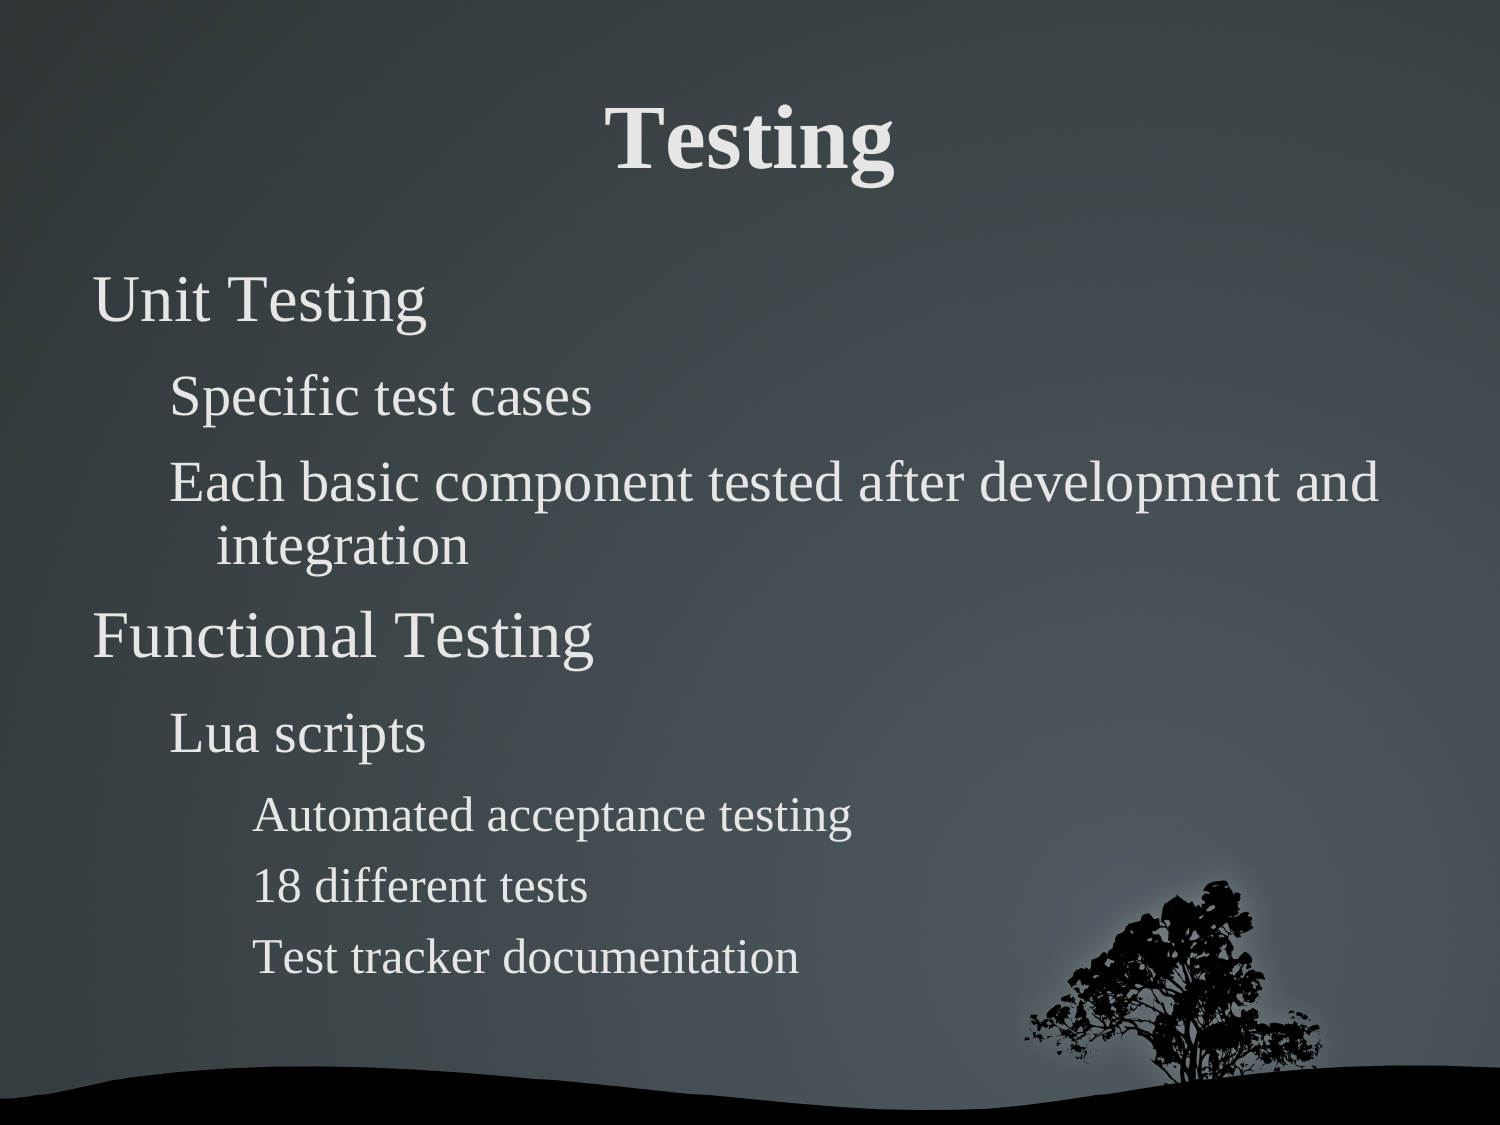

# Testing
Unit Testing
Specific test cases
Each basic component tested after development and integration
Functional Testing
Lua scripts
Automated acceptance testing
18 different tests
Test tracker documentation